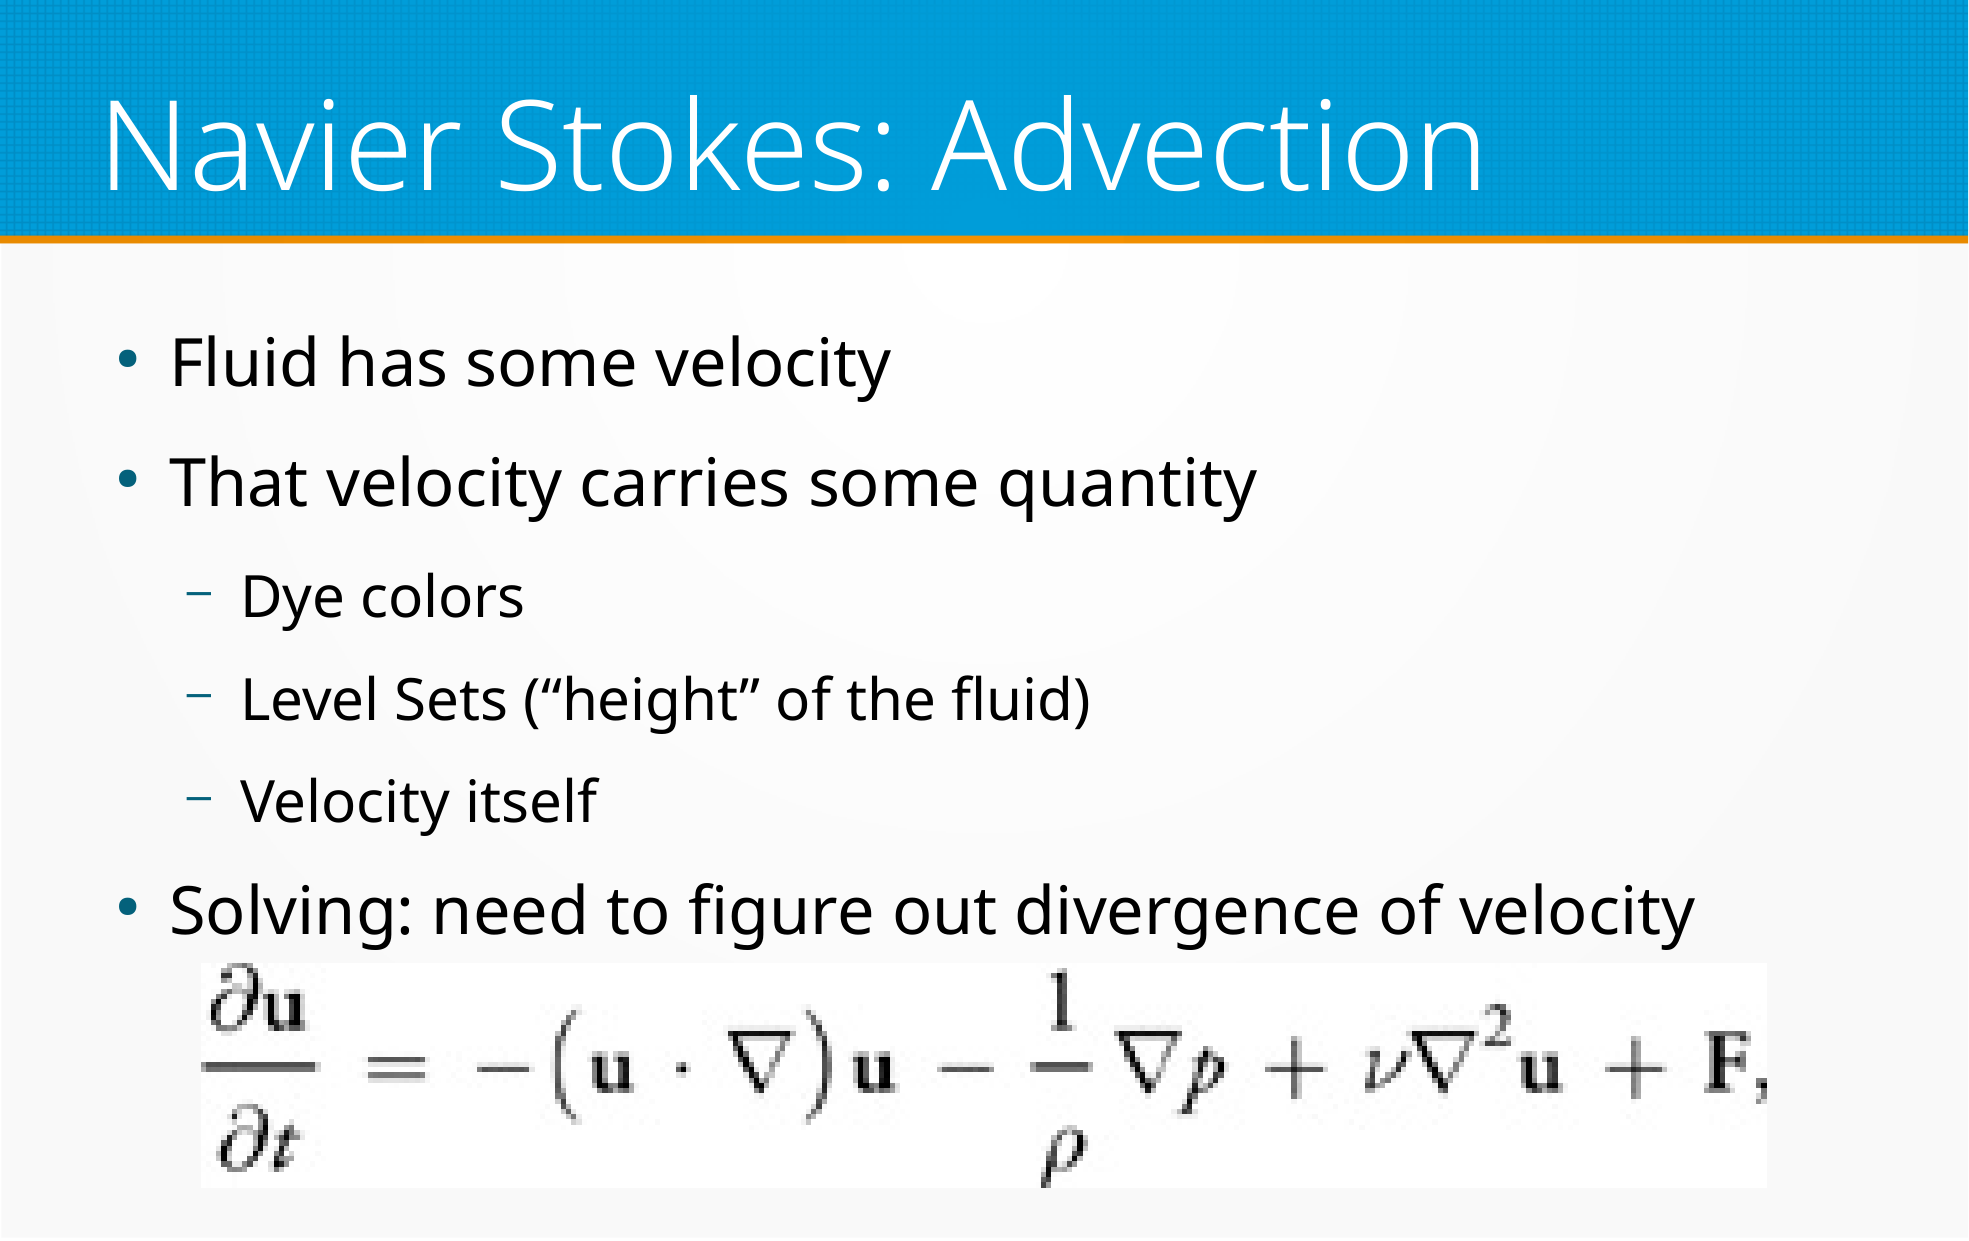

# Navier Stokes: Advection
Fluid has some velocity
That velocity carries some quantity
Dye colors
Level Sets (“height” of the fluid)
Velocity itself
Solving: need to figure out divergence of velocity